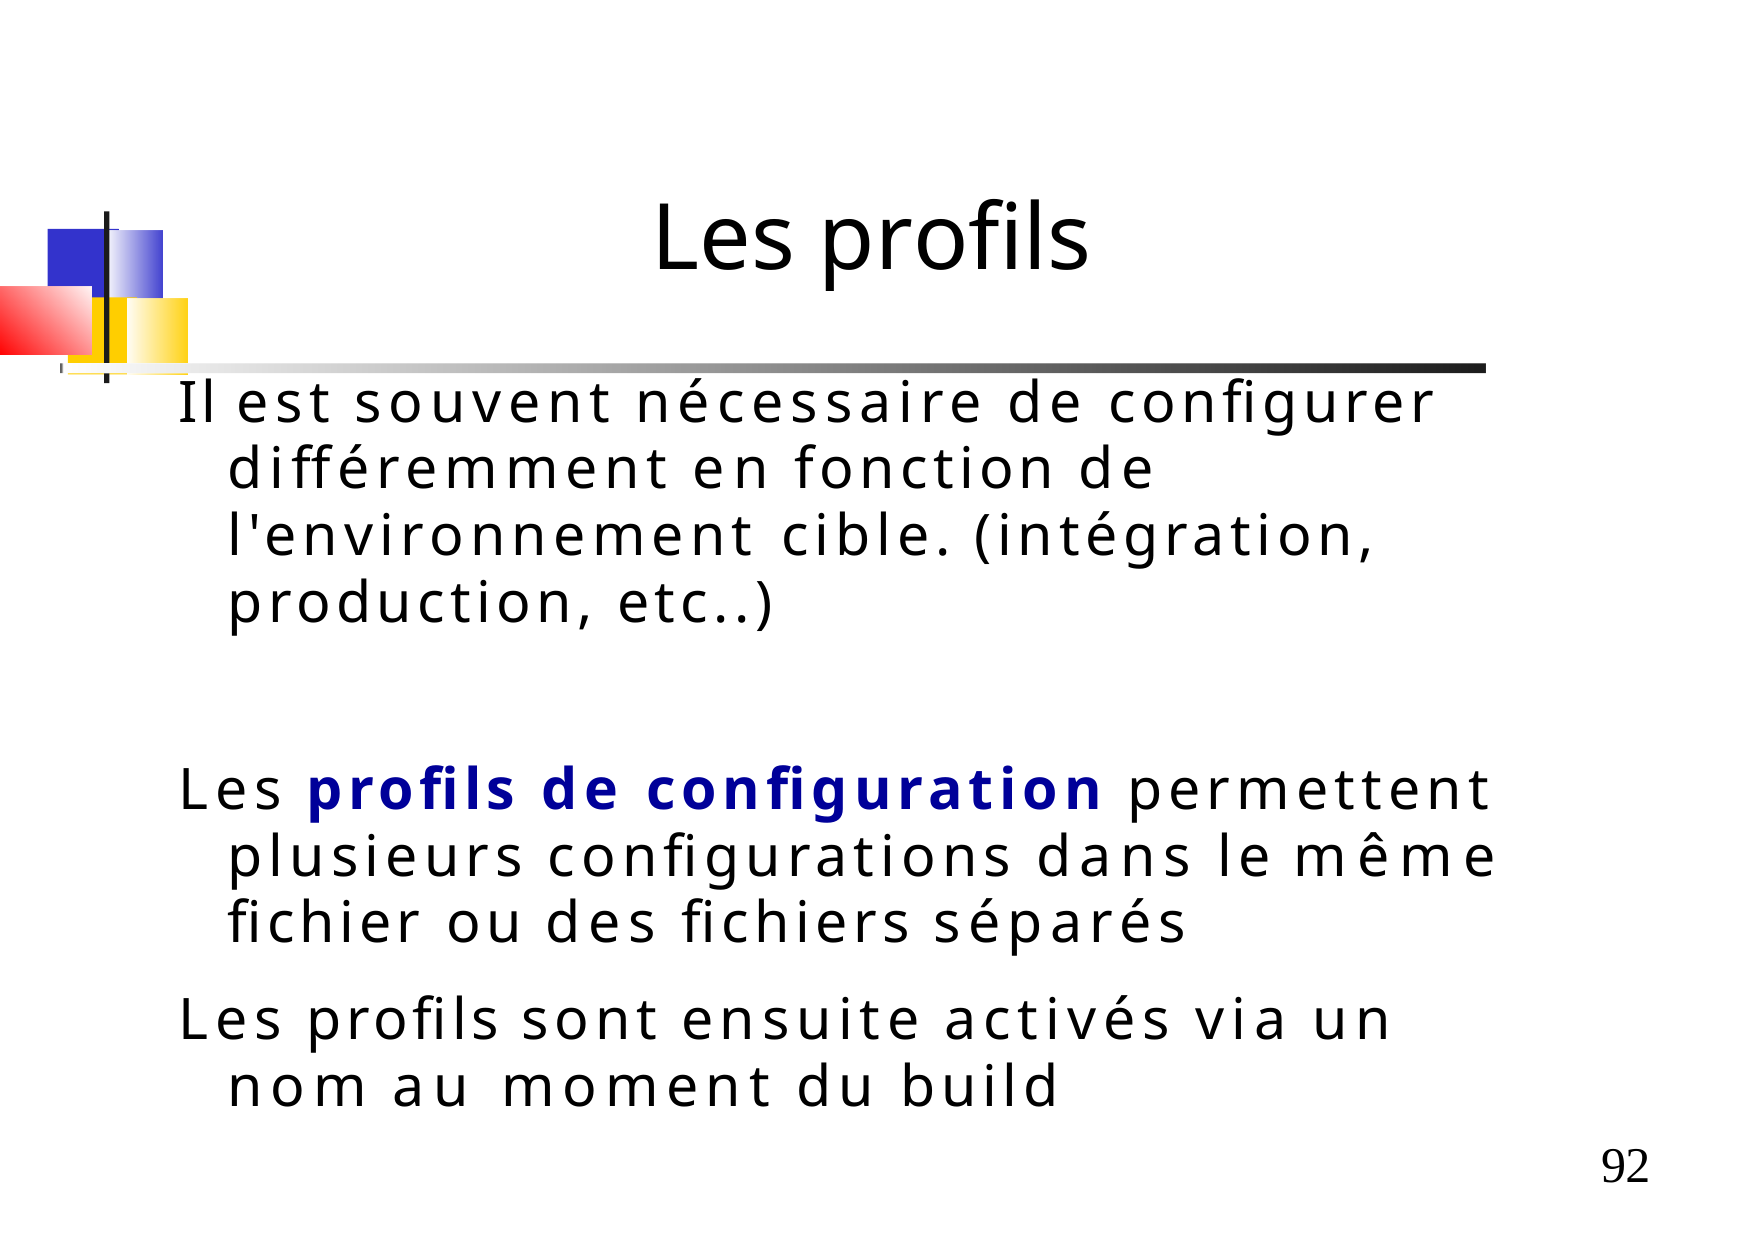

# Les profils
Il est souvent nécessaire de configurer différemment en fonction de l'environnement cible. (intégration, production, etc..)
Les profils de configuration permettent plusieurs configurations dans le même fichier ou des fichiers séparés
Les profils sont ensuite activés via un nom au moment du build
92